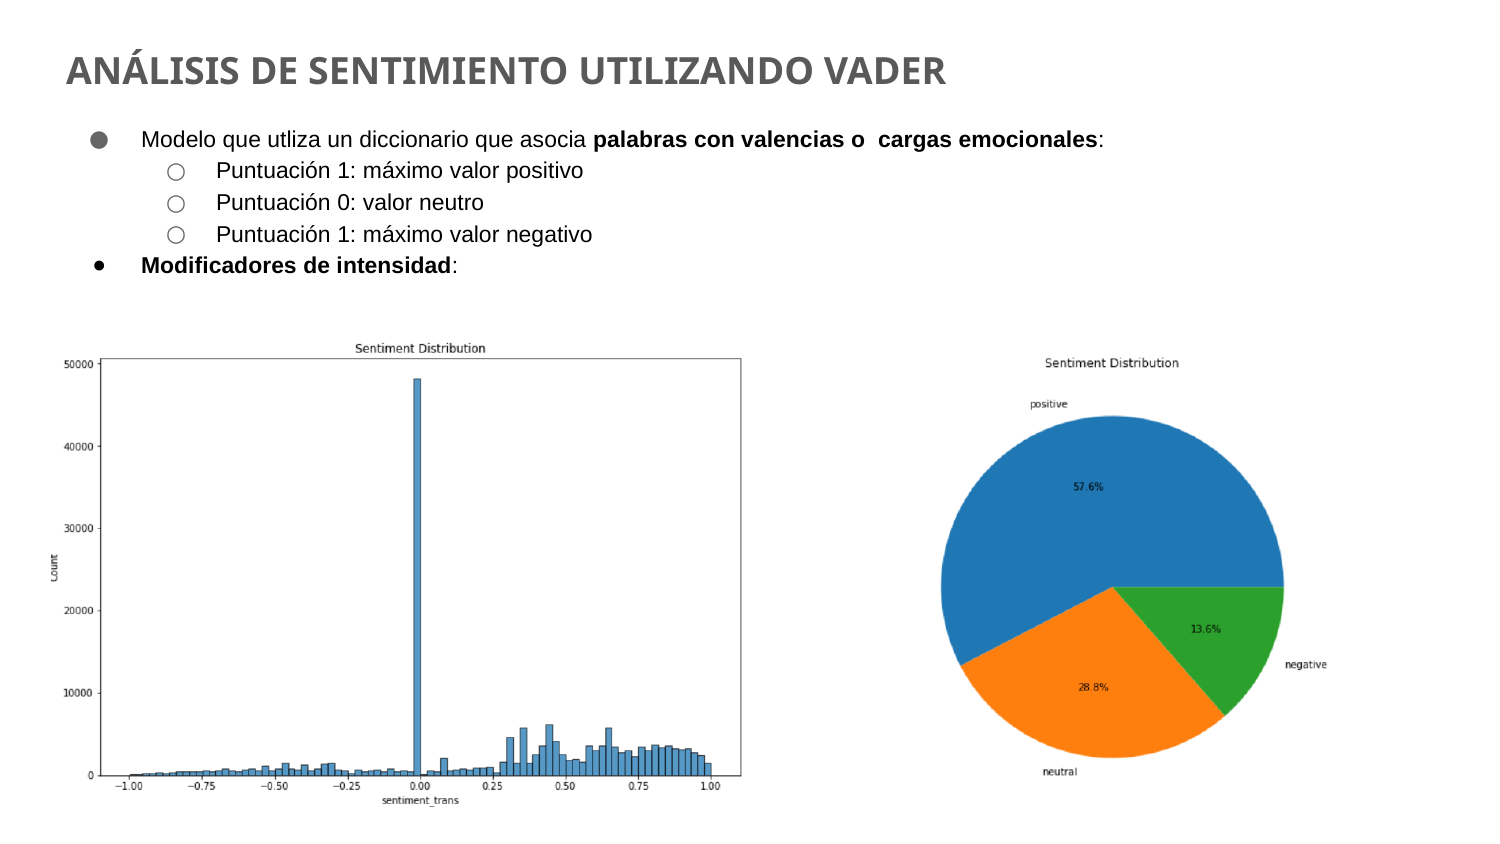

# ANÁLISIS DE SENTIMIENTO UTILIZANDO VADER
Modelo que utliza un diccionario que asocia palabras con valencias o cargas emocionales:
Puntuación 1: máximo valor positivo
Puntuación 0: valor neutro
Puntuación 1: máximo valor negativo
Modificadores de intensidad: